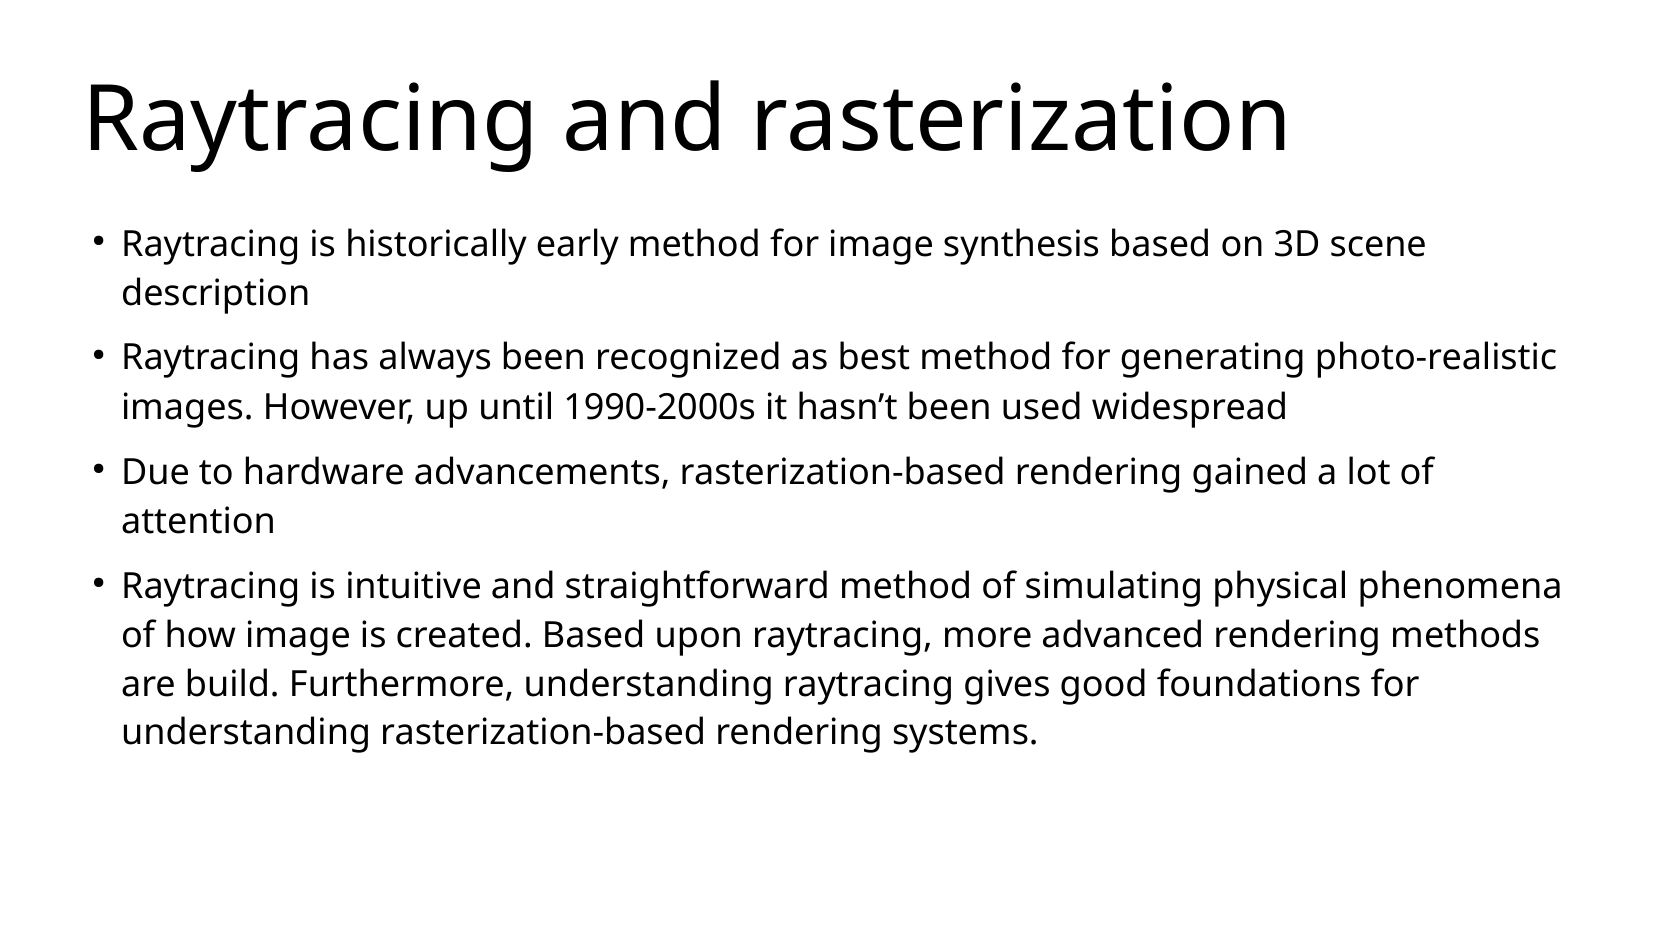

# Raytracing and rasterization
Raytracing is historically early method for image synthesis based on 3D scene description
Raytracing has always been recognized as best method for generating photo-realistic images. However, up until 1990-2000s it hasn’t been used widespread
Due to hardware advancements, rasterization-based rendering gained a lot of attention
Raytracing is intuitive and straightforward method of simulating physical phenomena of how image is created. Based upon raytracing, more advanced rendering methods are build. Furthermore, understanding raytracing gives good foundations for understanding rasterization-based rendering systems.